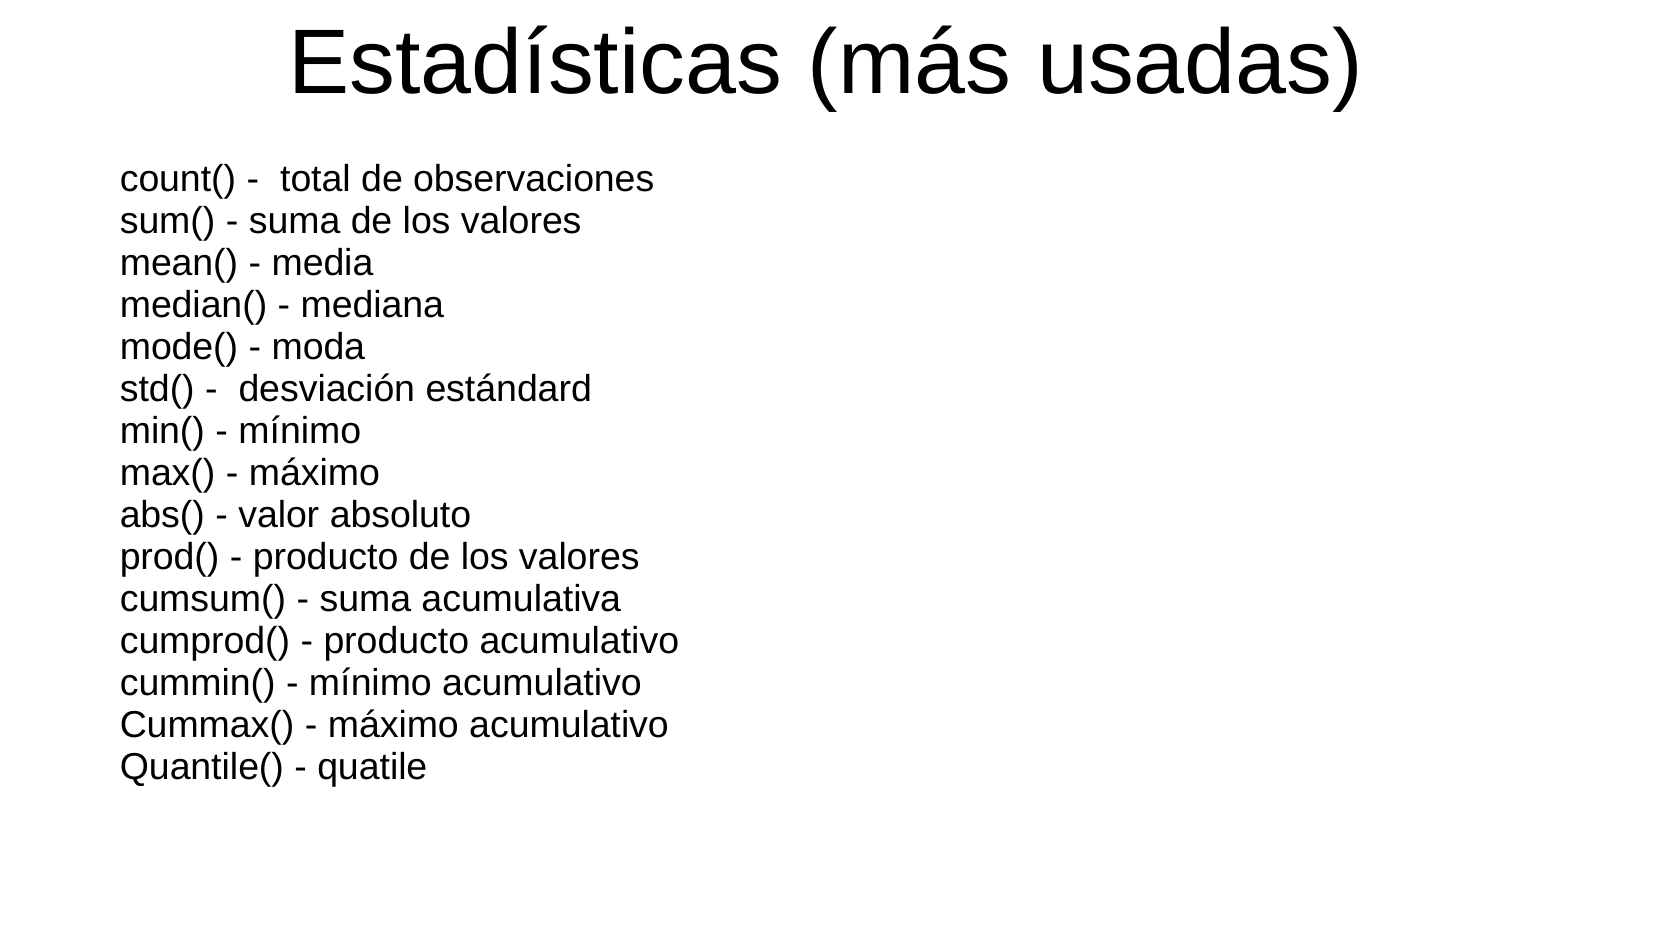

# Estadísticas (más usadas)
count() - total de observaciones
sum() - suma de los valores
mean() - media
median() - mediana
mode() - moda
std() - desviación estándard
min() - mínimo
max() - máximo
abs() - valor absoluto
prod() - producto de los valores
cumsum() - suma acumulativa
cumprod() - producto acumulativo
cummin() - mínimo acumulativo
Cummax() - máximo acumulativo
Quantile() - quatile